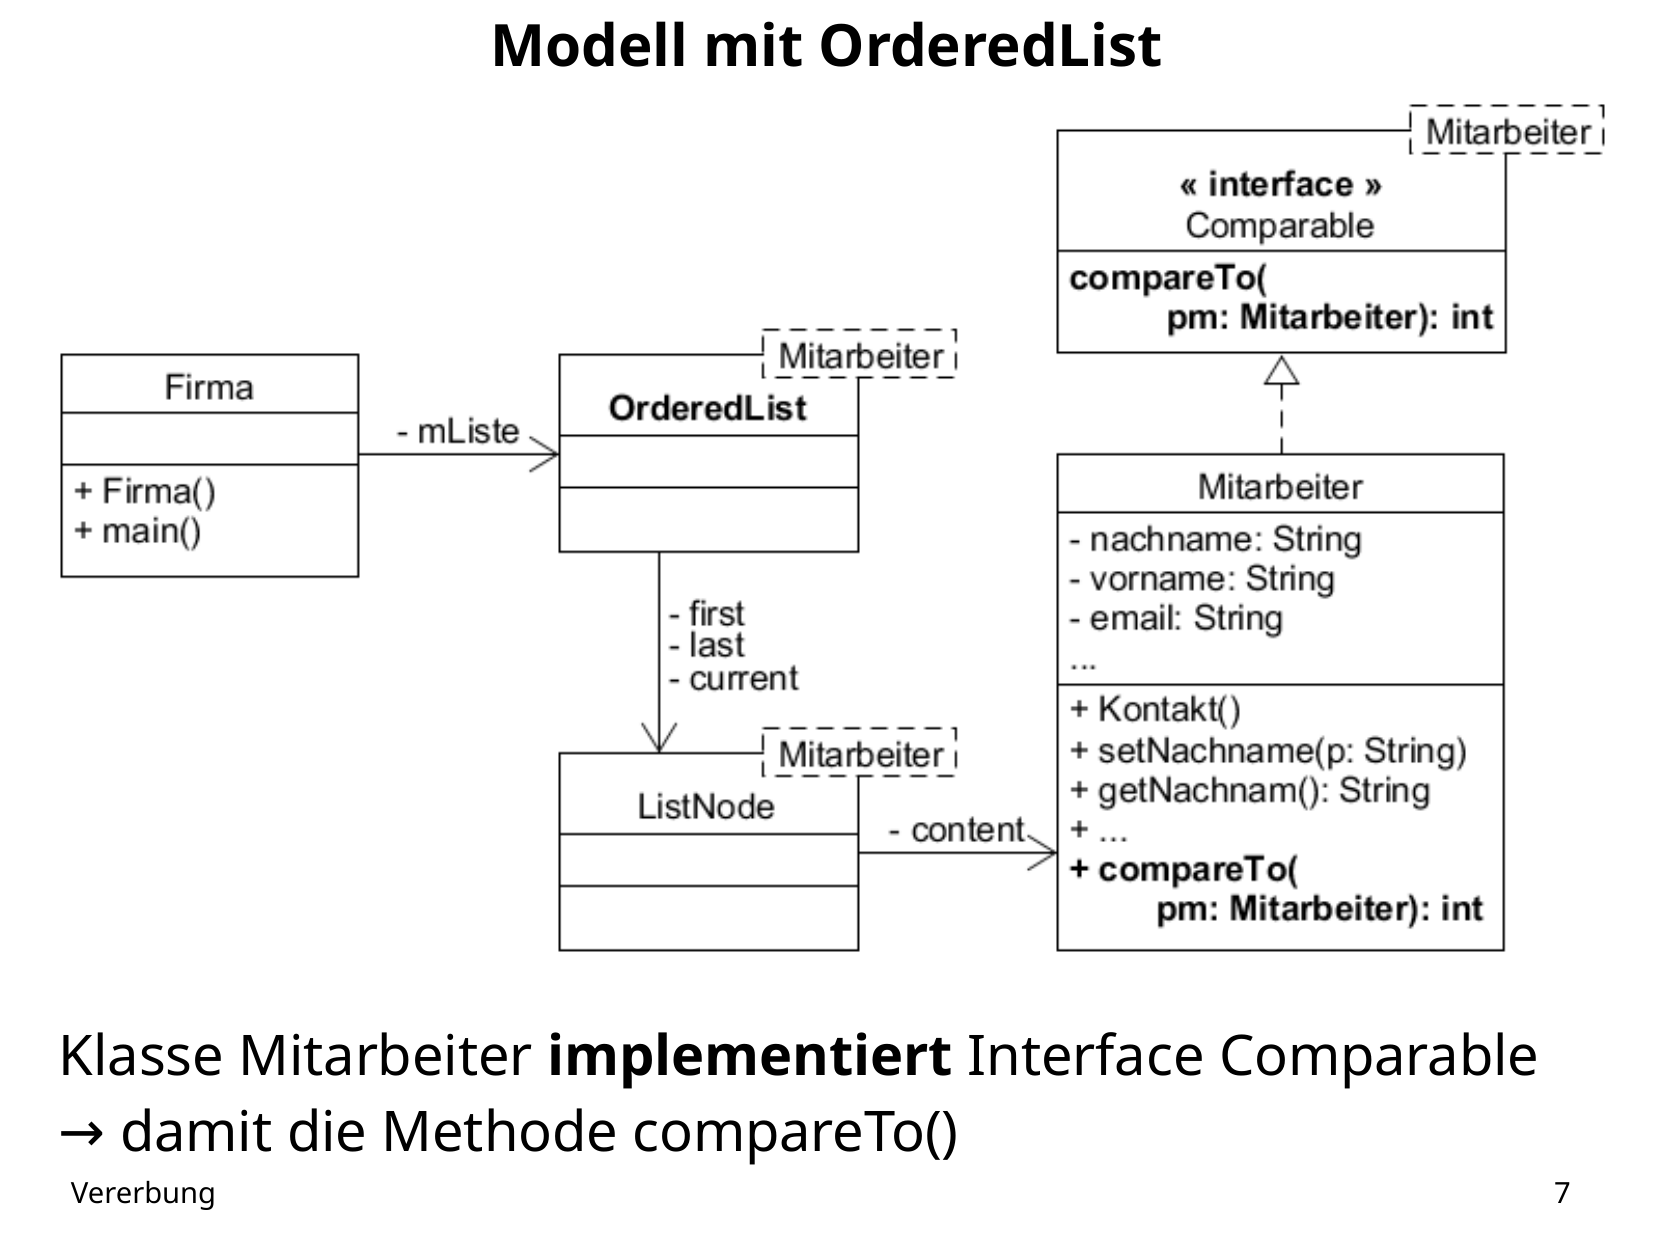

# Modell mit OrderedList
Klasse Mitarbeiter implementiert Interface Comparable
→ damit die Methode compareTo()
Vererbung
7